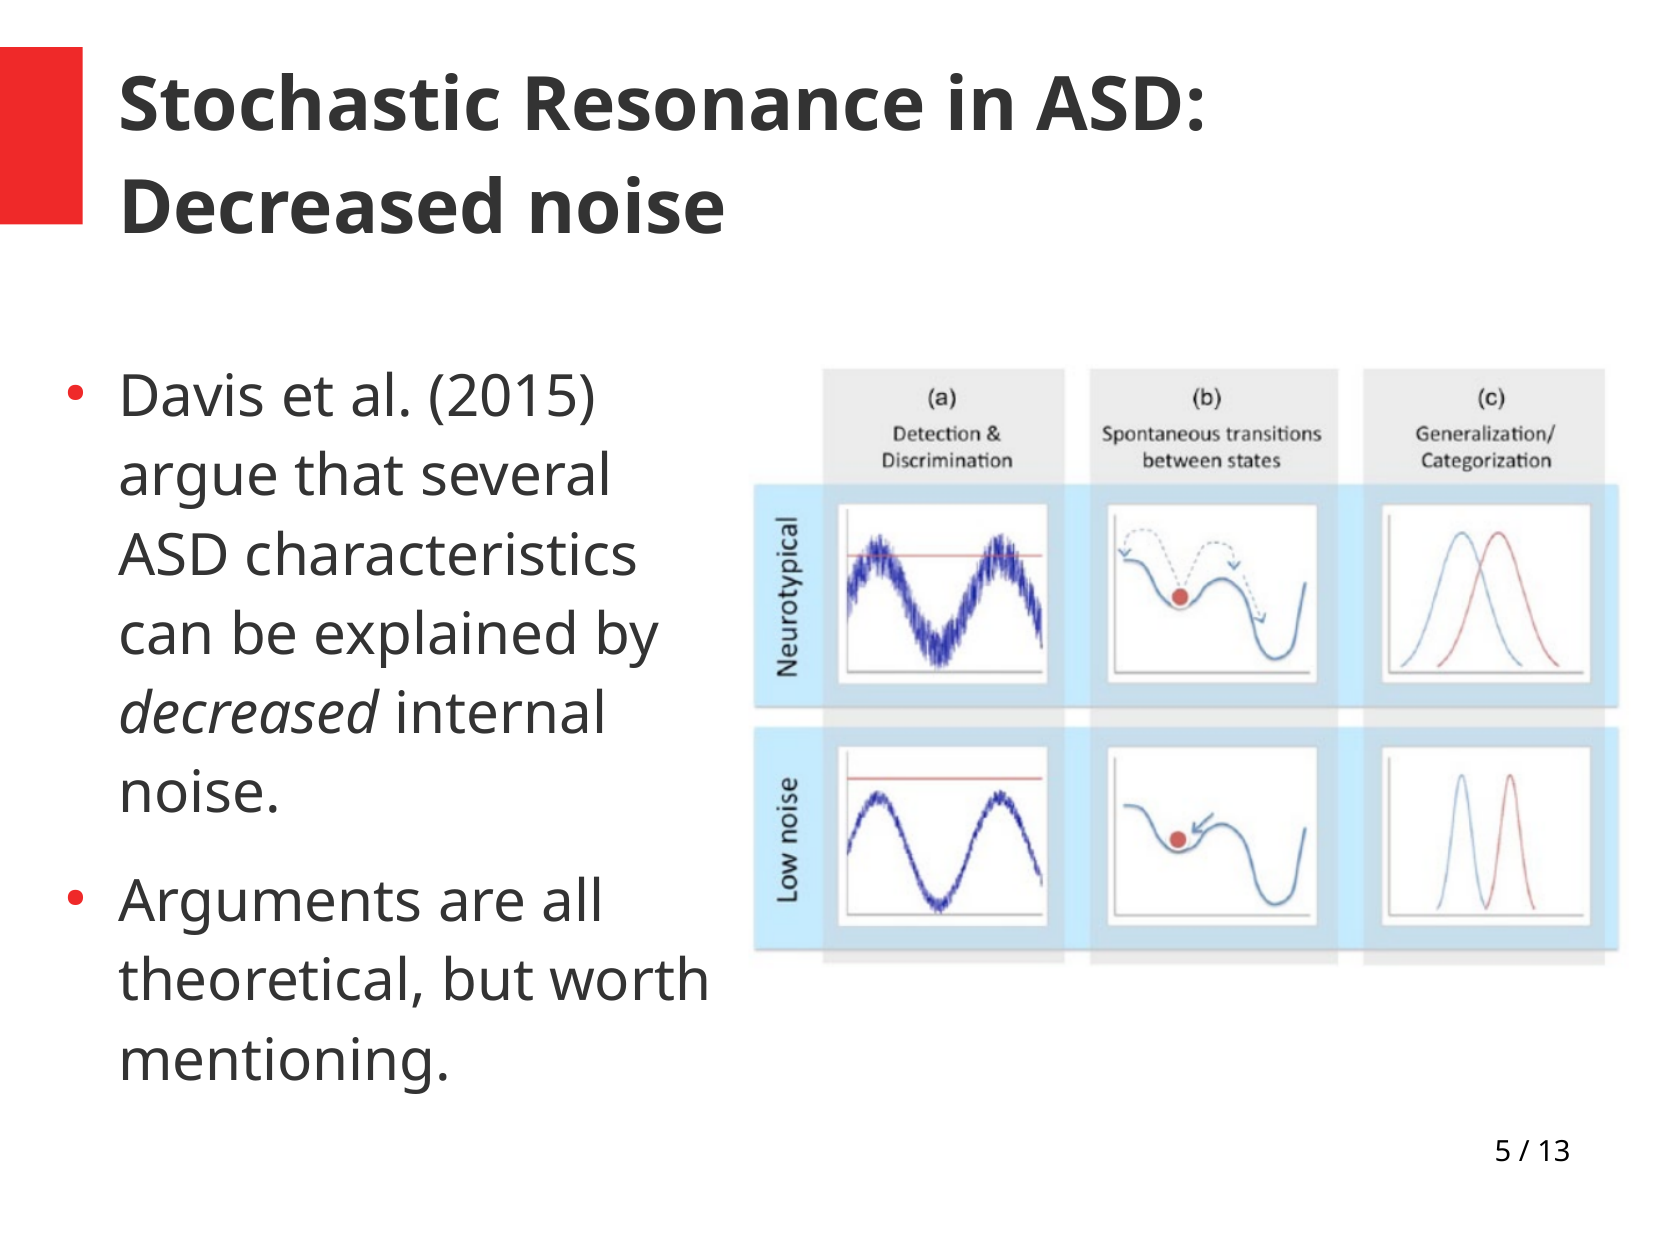

# Stochastic Resonance in ASD: Decreased noise
Davis et al. (2015) argue that several ASD characteristics can be explained by decreased internal noise.
Arguments are all theoretical, but worth mentioning.
5